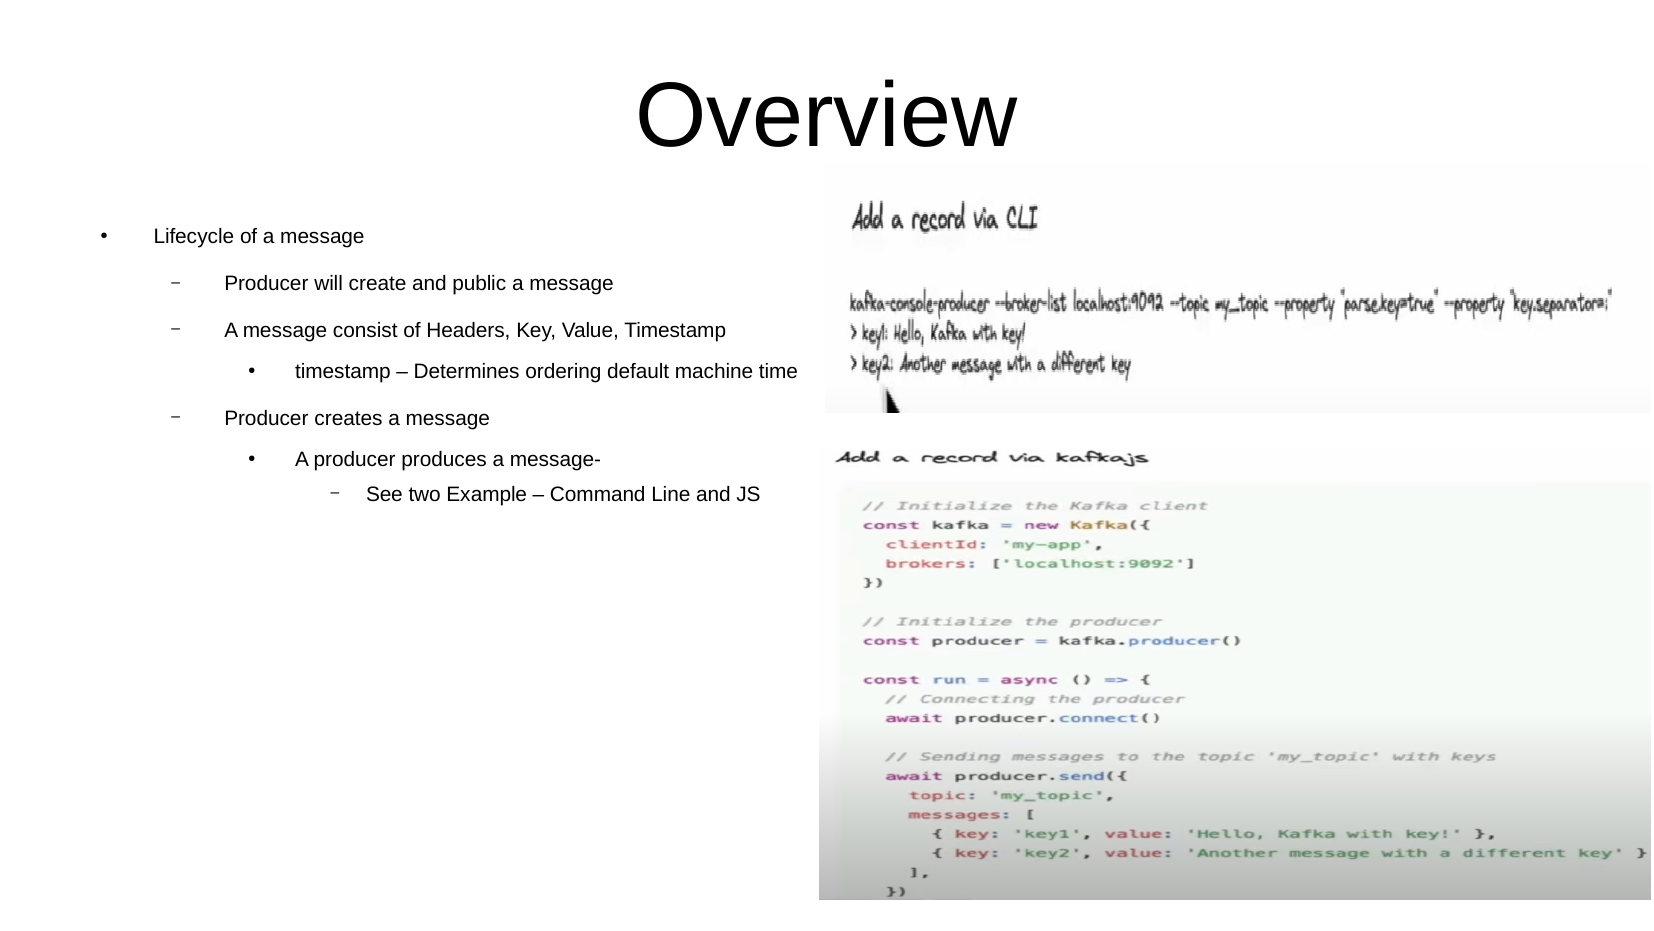

# Overview
Lifecycle of a message
Producer will create and public a message
A message consist of Headers, Key, Value, Timestamp
timestamp – Determines ordering default machine time
Producer creates a message
A producer produces a message-
See two Example – Command Line and JS